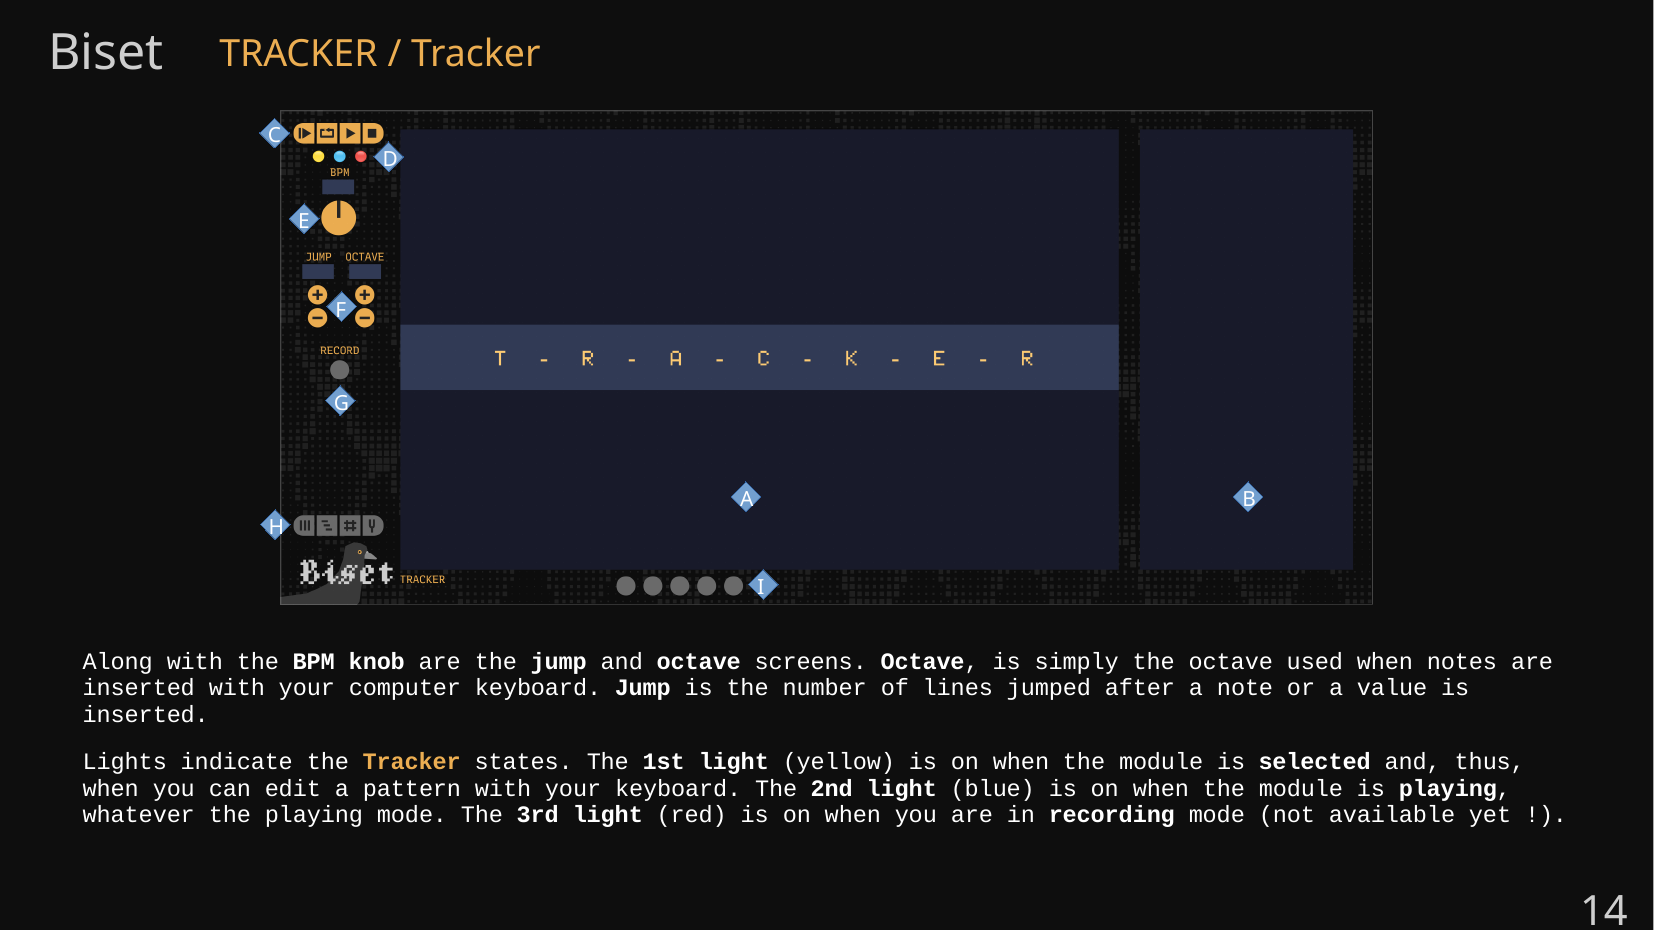

Biset
TRACKER / Tracker
C
D
E
F
G
A
B
H
I
# Along with the BPM knob are the jump and octave screens. Octave, is simply the octave used when notes are inserted with your computer keyboard. Jump is the number of lines jumped after a note or a value is inserted.
Lights indicate the Tracker states. The 1st light (yellow) is on when the module is selected and, thus, when you can edit a pattern with your keyboard. The 2nd light (blue) is on when the module is playing, whatever the playing mode. The 3rd light (red) is on when you are in recording mode (not available yet !).
14